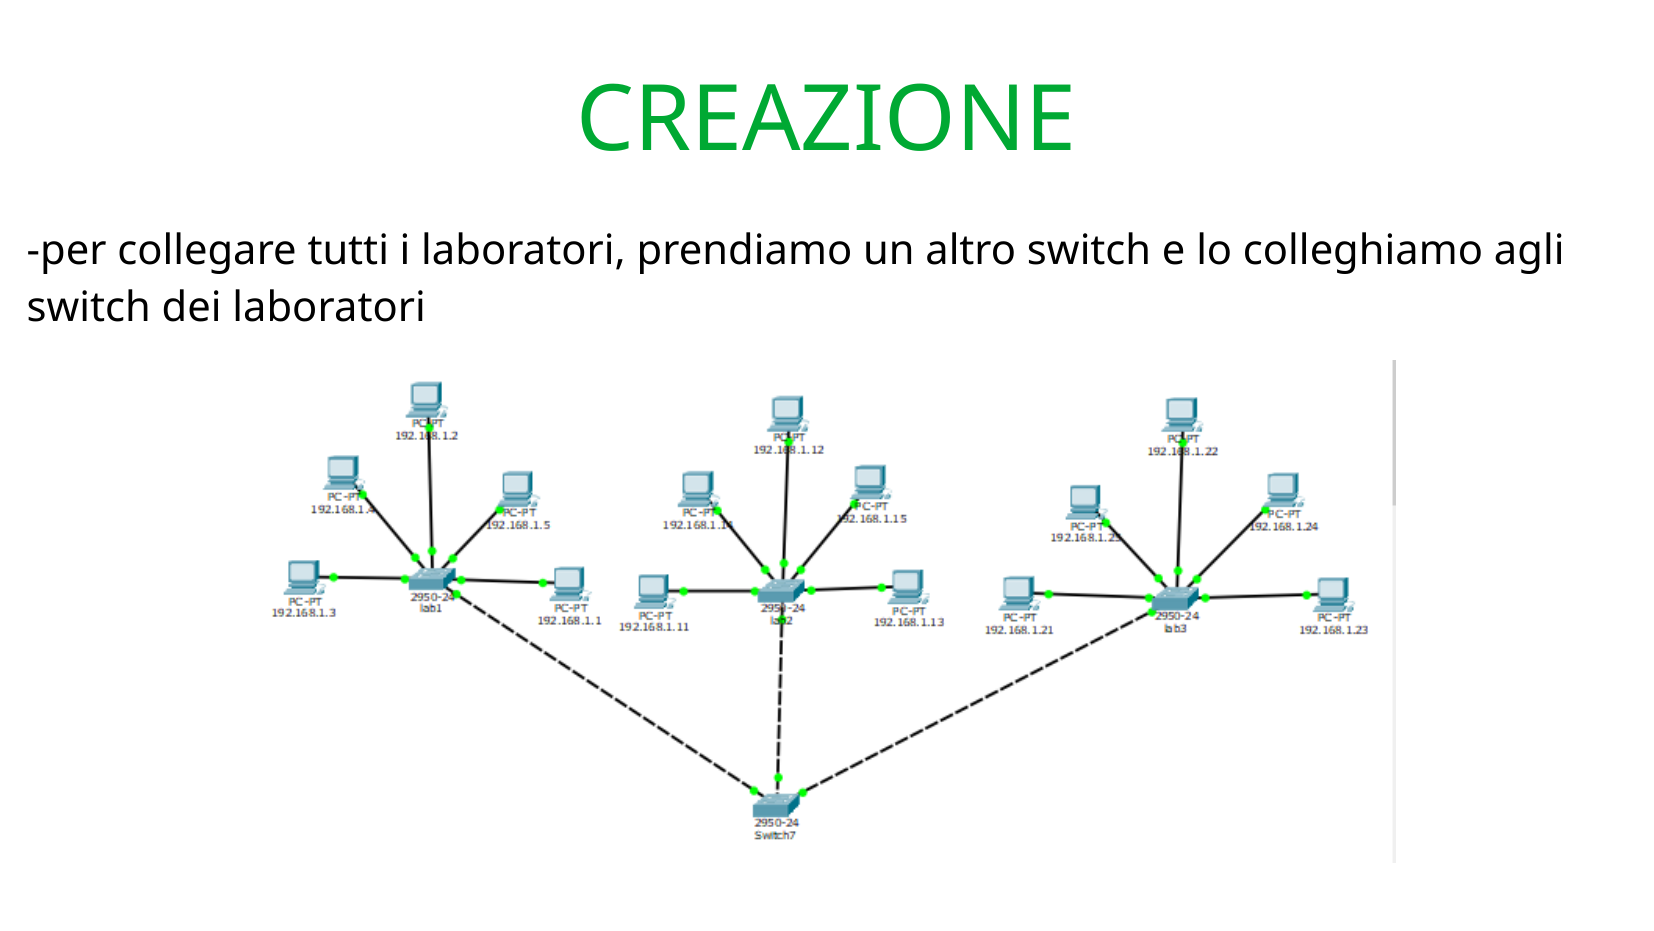

# CREAZIONE
-per collegare tutti i laboratori, prendiamo un altro switch e lo colleghiamo agli switch dei laboratori